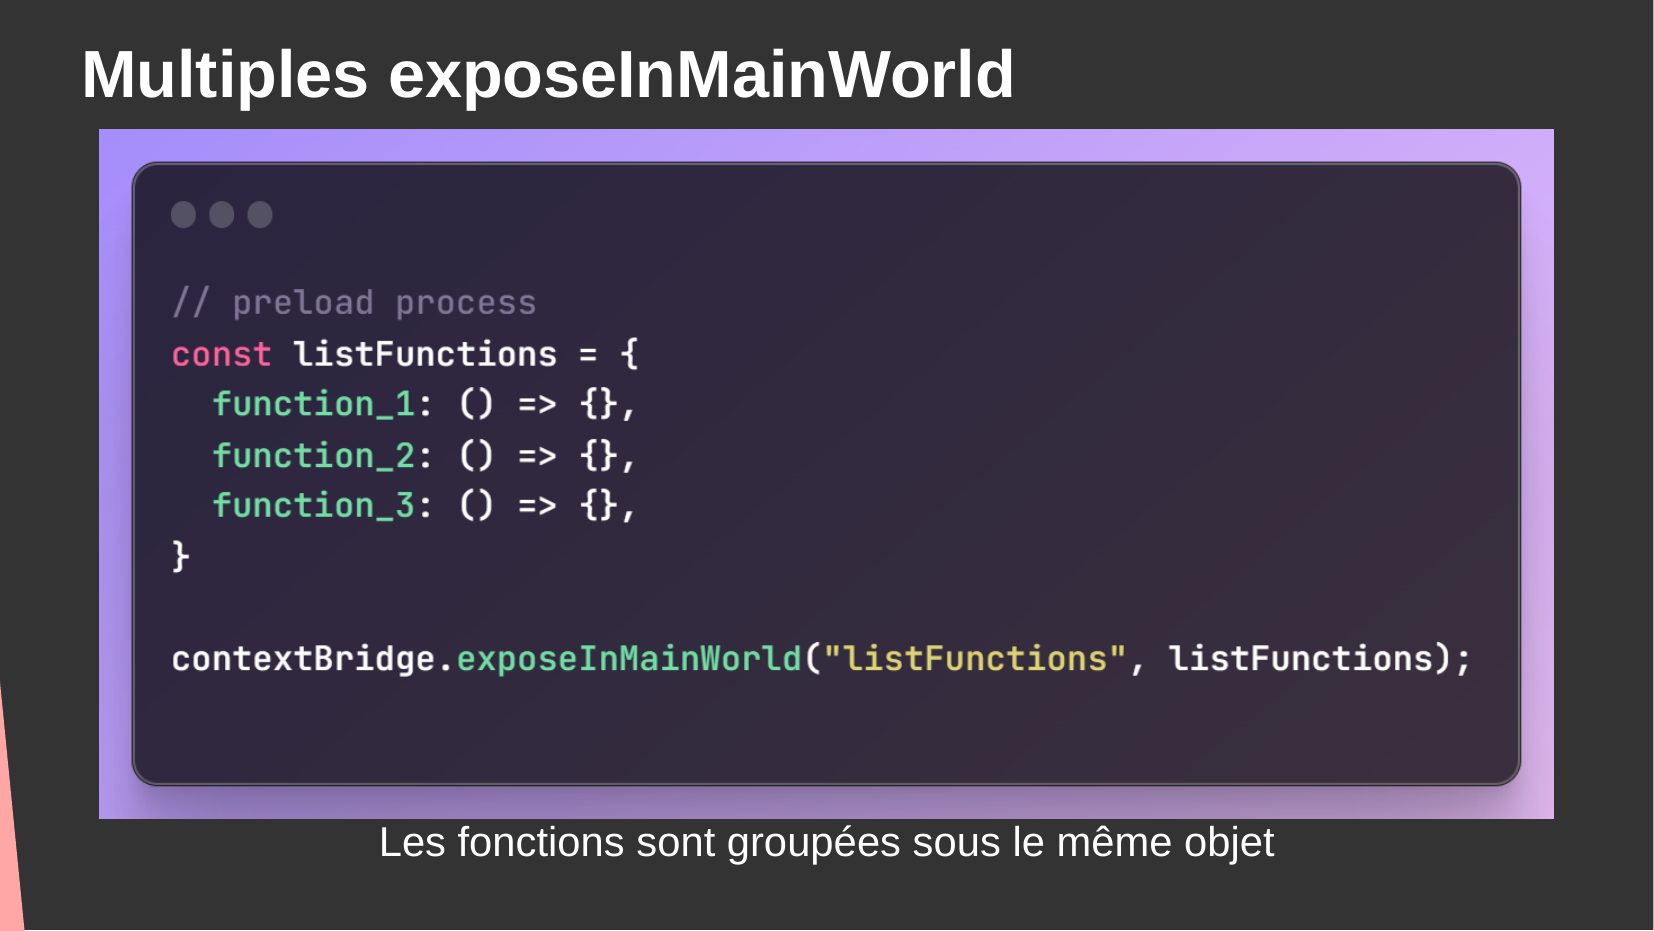

# Multiples exposeInMainWorld
Les fonctions sont groupées sous le même objet